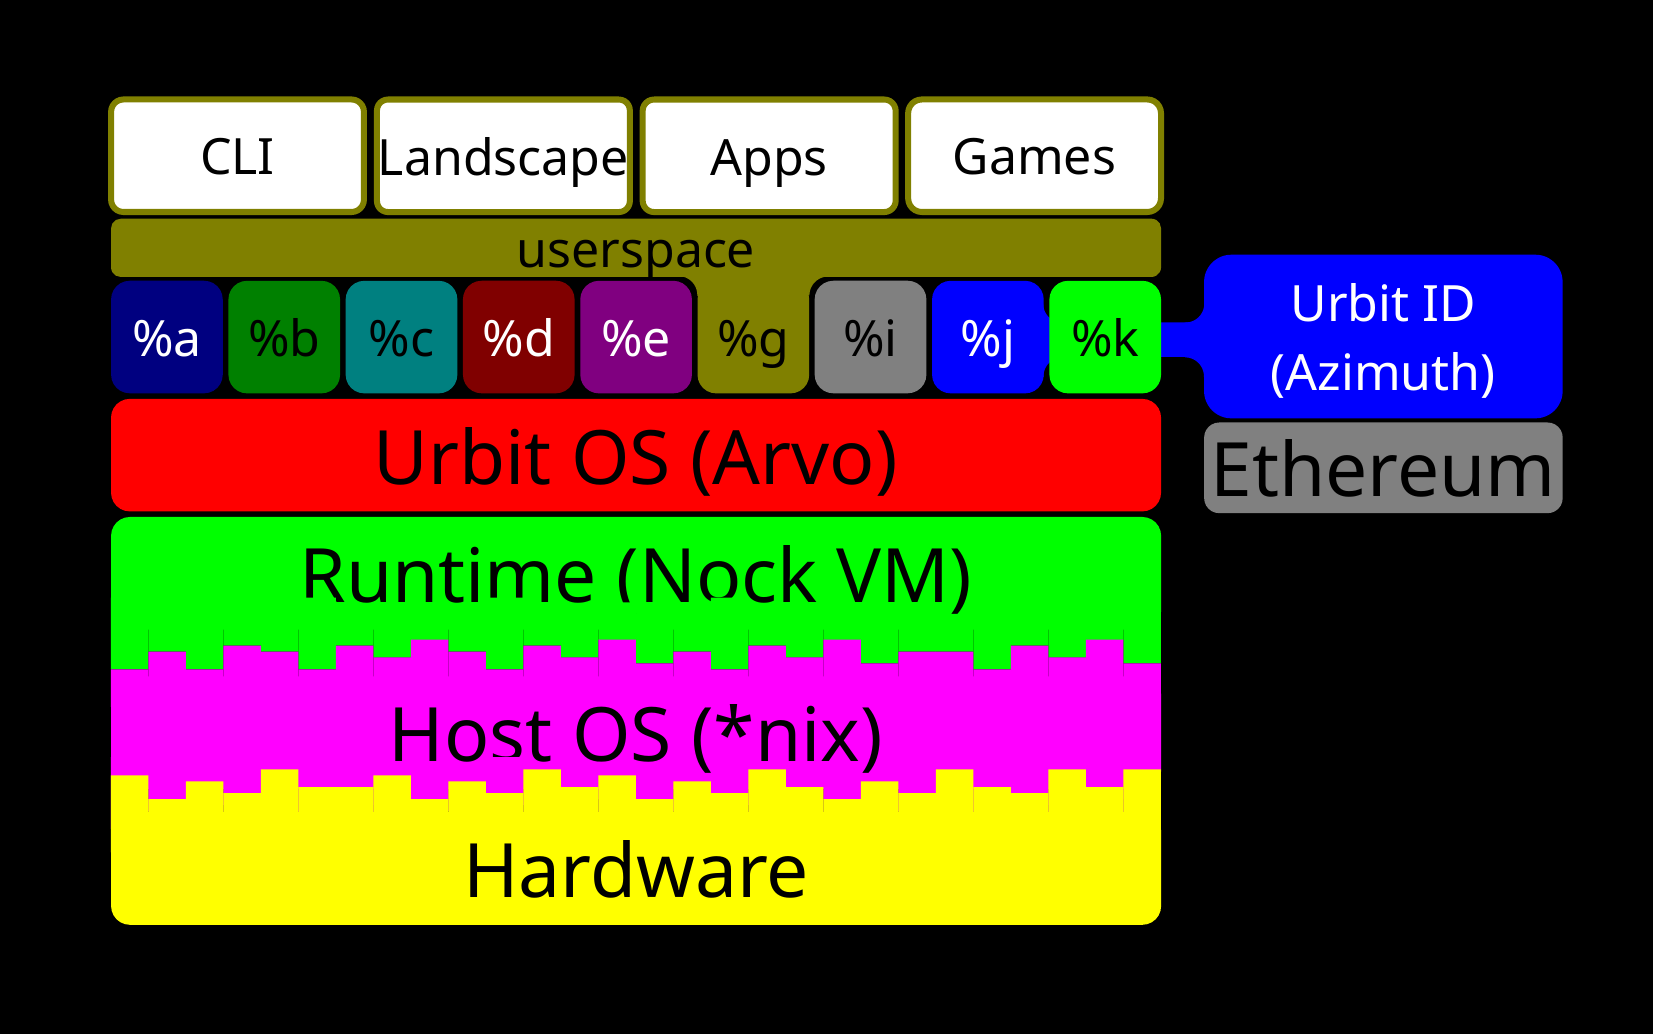

CLI
Games
Landscape
Apps
userspace
Urbit ID
(Azimuth)
%a
%d
%i
%b
%c
%e
%g
%j
%k
Urbit OS (Arvo)
Ethereum
Runtime (Nock VM)
Host OS (*nix)
Hardware